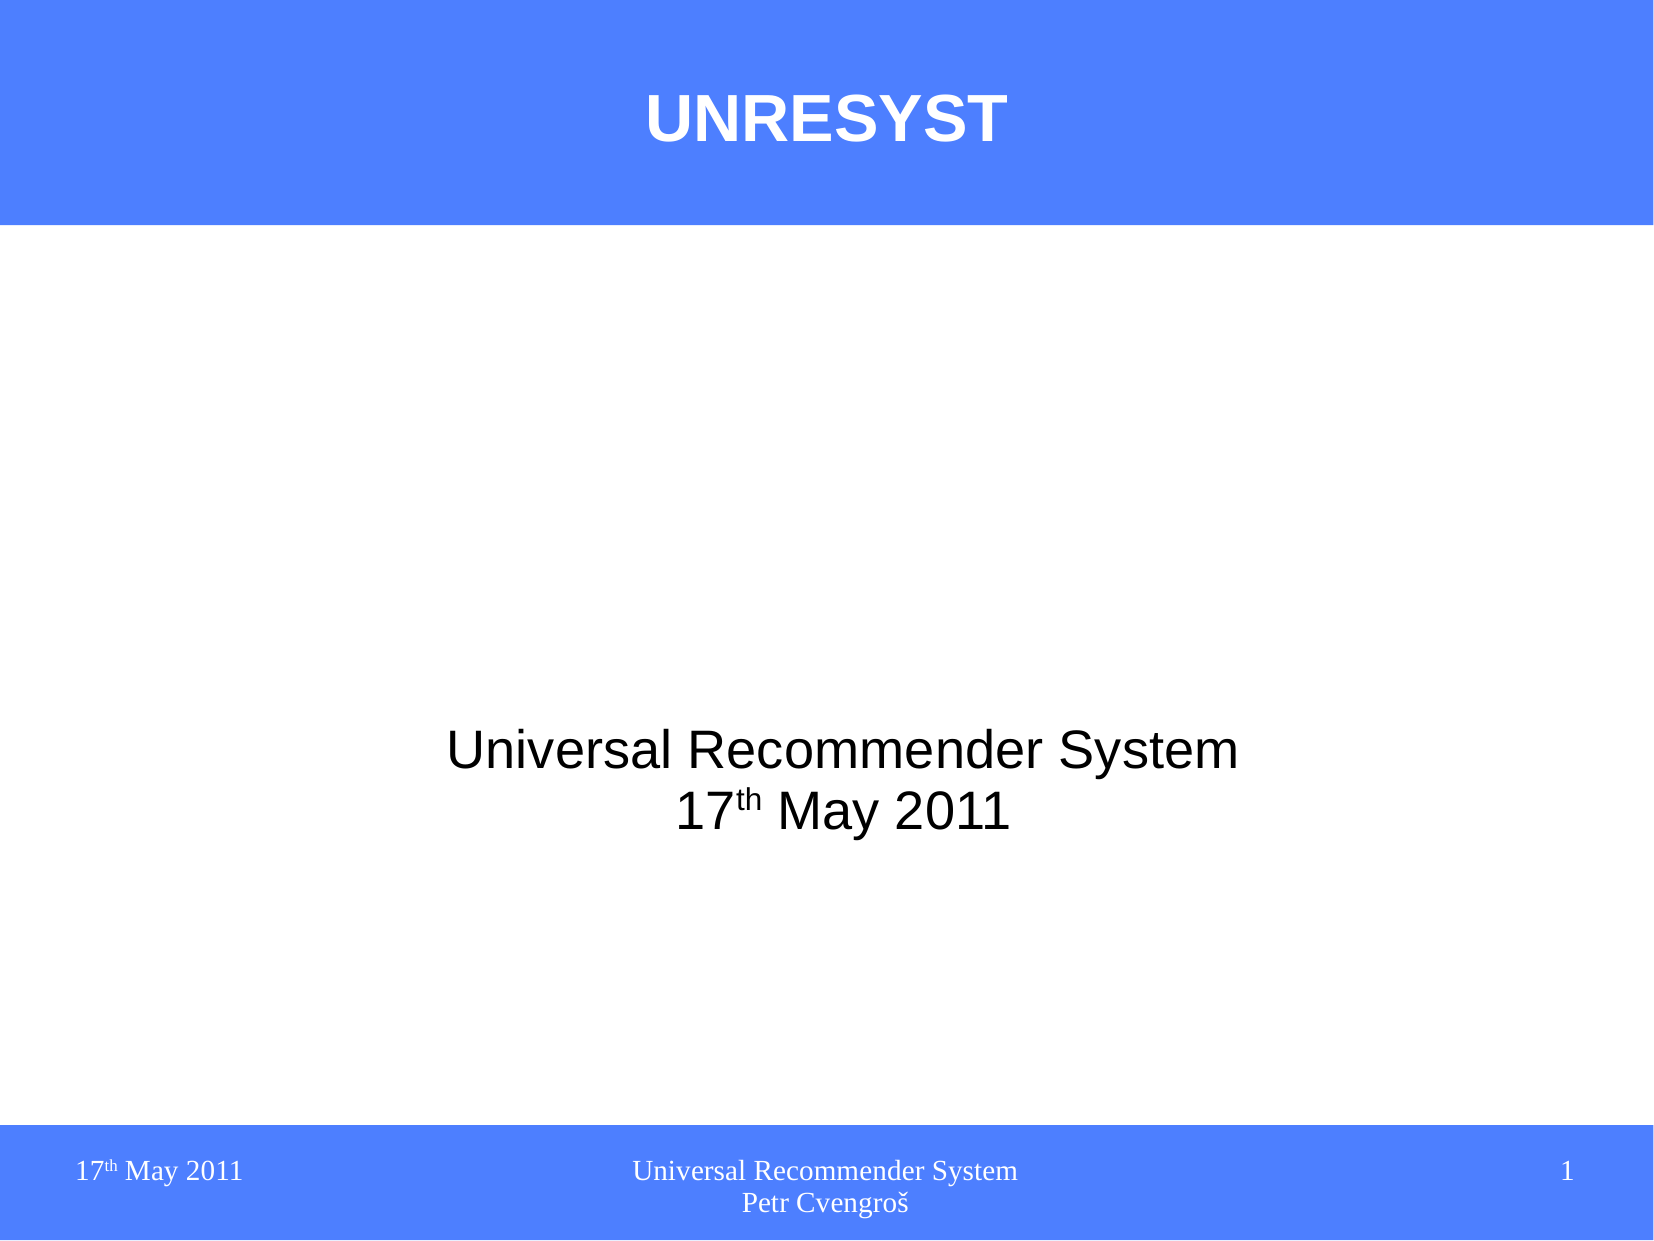

UNRESYST
# Universal Recommender System UNRESYST
Universal Recommender System
17th May 2011
1